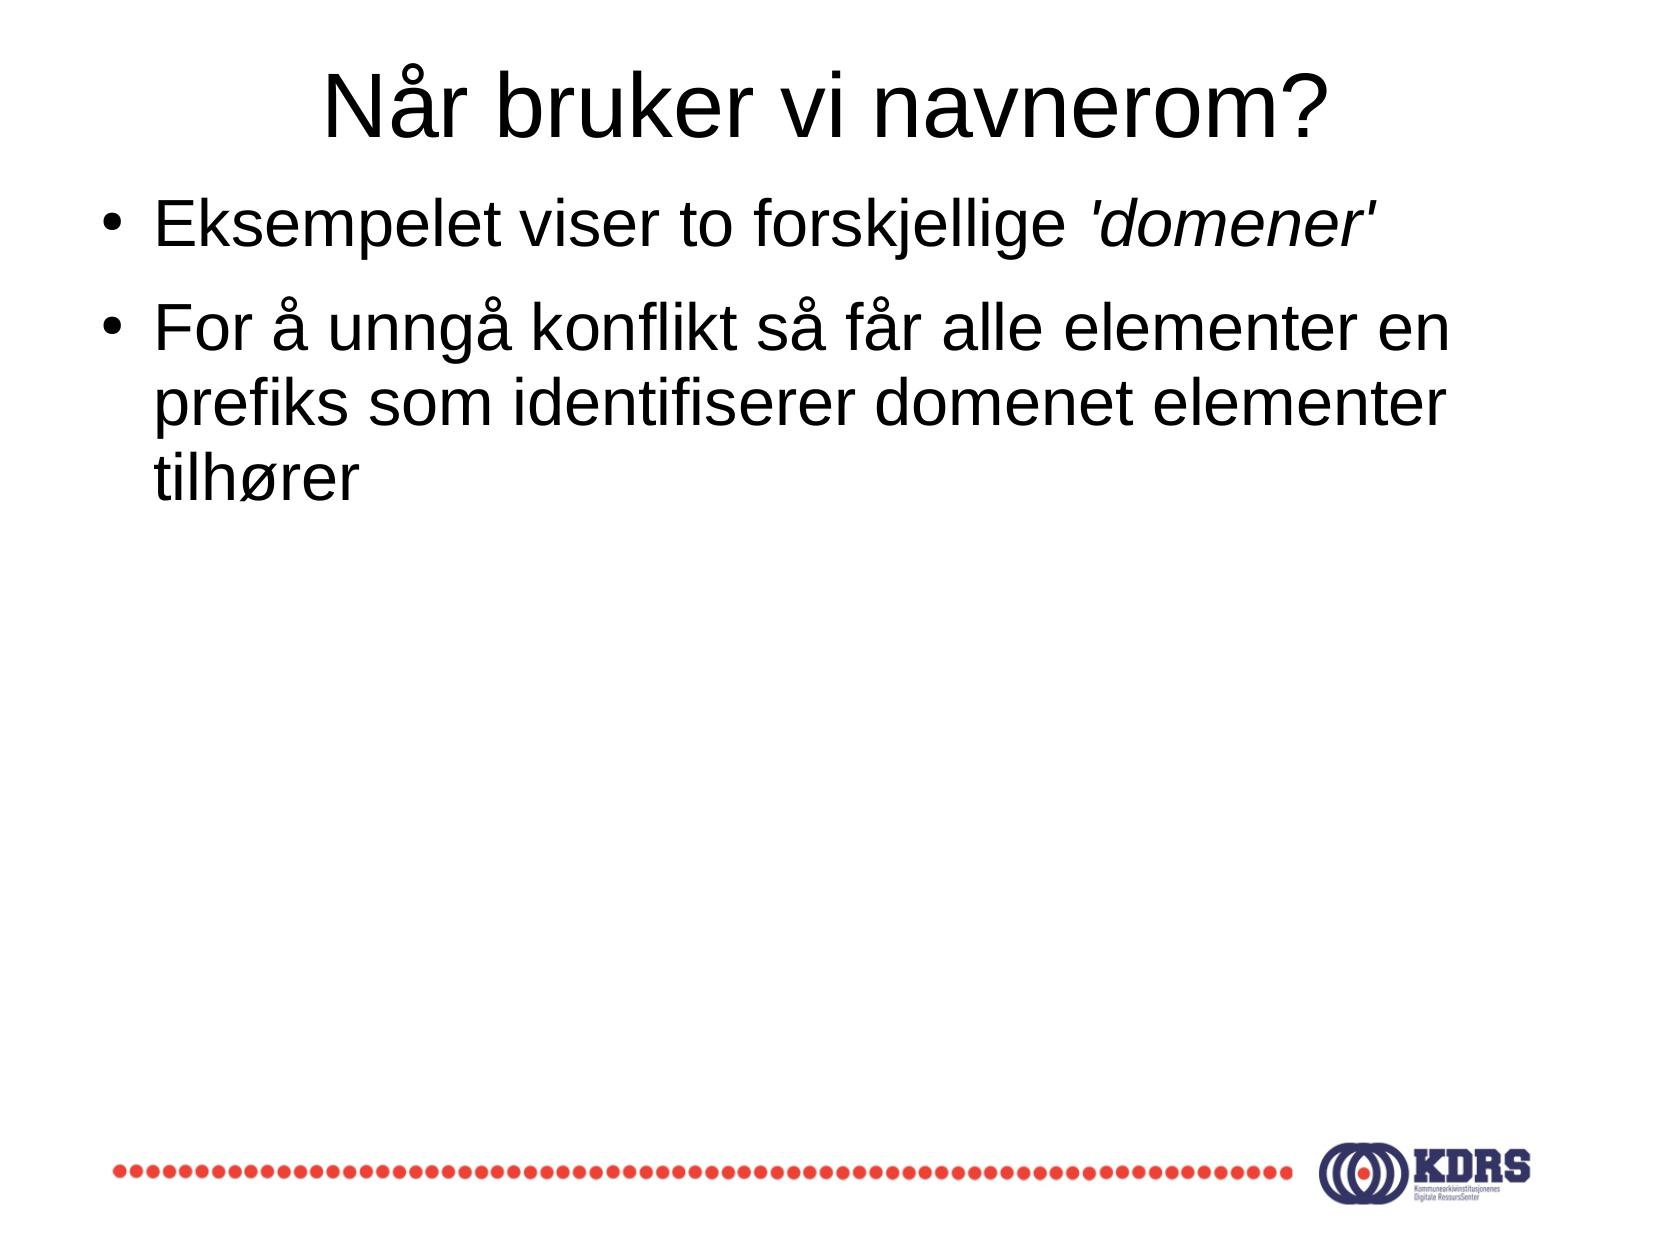

# Når bruker vi navnerom?
Eksempelet viser to forskjellige 'domener'
For å unngå konflikt så får alle elementer en prefiks som identifiserer domenet elementer tilhører